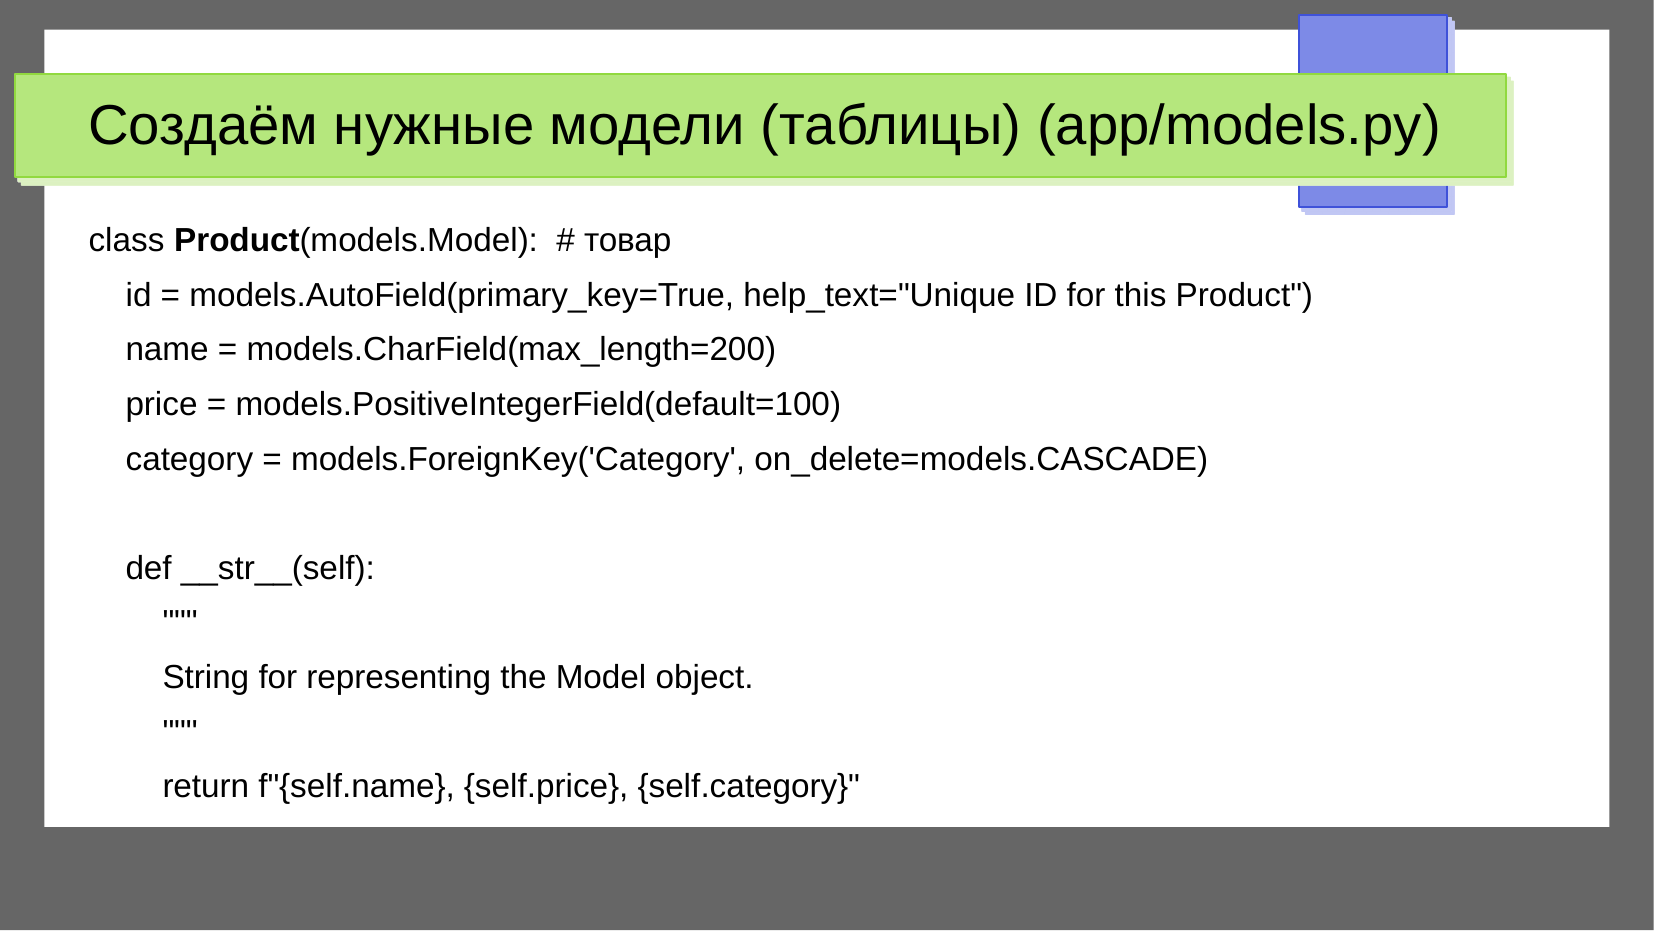

# Создаём нужные модели (таблицы) (app/models.py)
class Product(models.Model): # товар
 id = models.AutoField(primary_key=True, help_text="Unique ID for this Product")
 name = models.CharField(max_length=200)
 price = models.PositiveIntegerField(default=100)
 category = models.ForeignKey('Category', on_delete=models.CASCADE)
 def __str__(self):
 """
 String for representing the Model object.
 """
 return f"{self.name}, {self.price}, {self.category}"